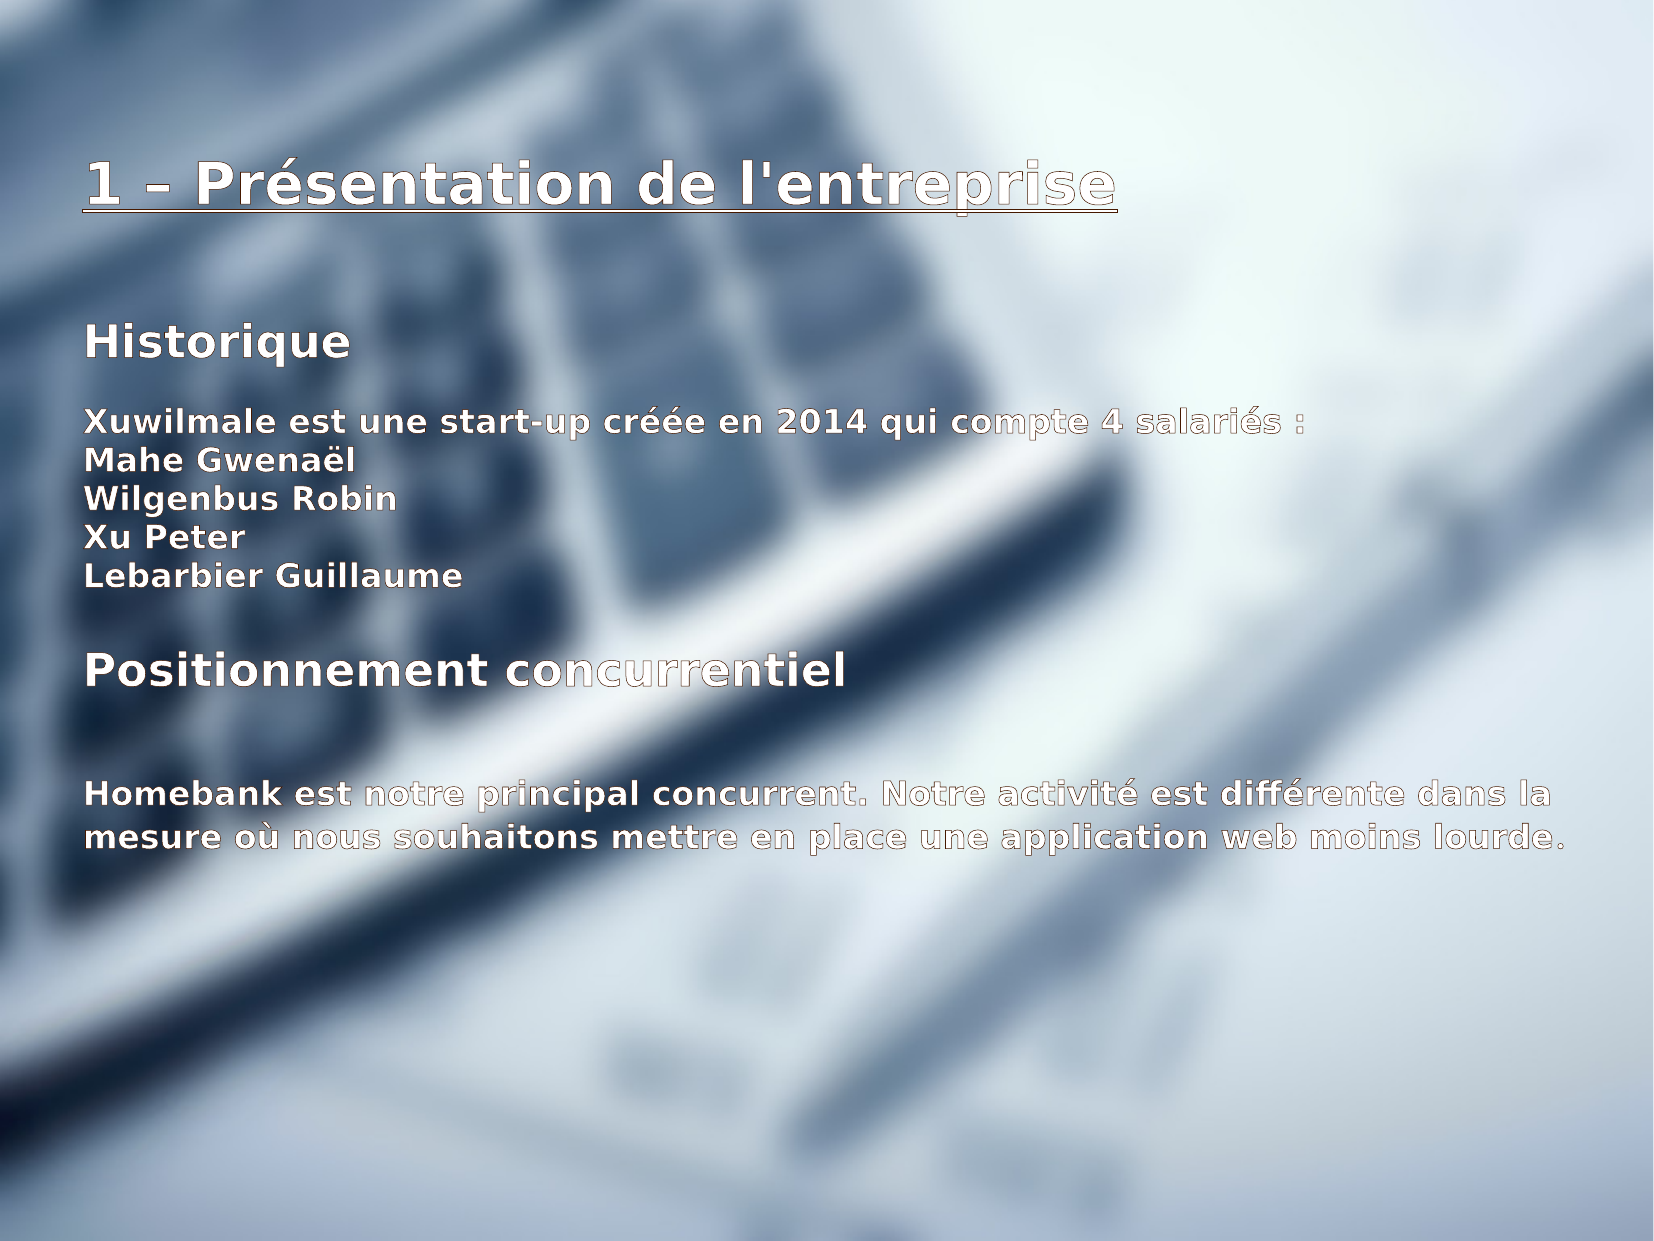

# 1 – Présentation de l'entreprise
Historique
Xuwilmale est une start-up créée en 2014 qui compte 4 salariés :
Mahe Gwenaël
Wilgenbus Robin
Xu Peter
Lebarbier Guillaume
Positionnement concurrentiel
Homebank est notre principal concurrent. Notre activité est différente dans la mesure où nous souhaitons mettre en place une application web moins lourde.